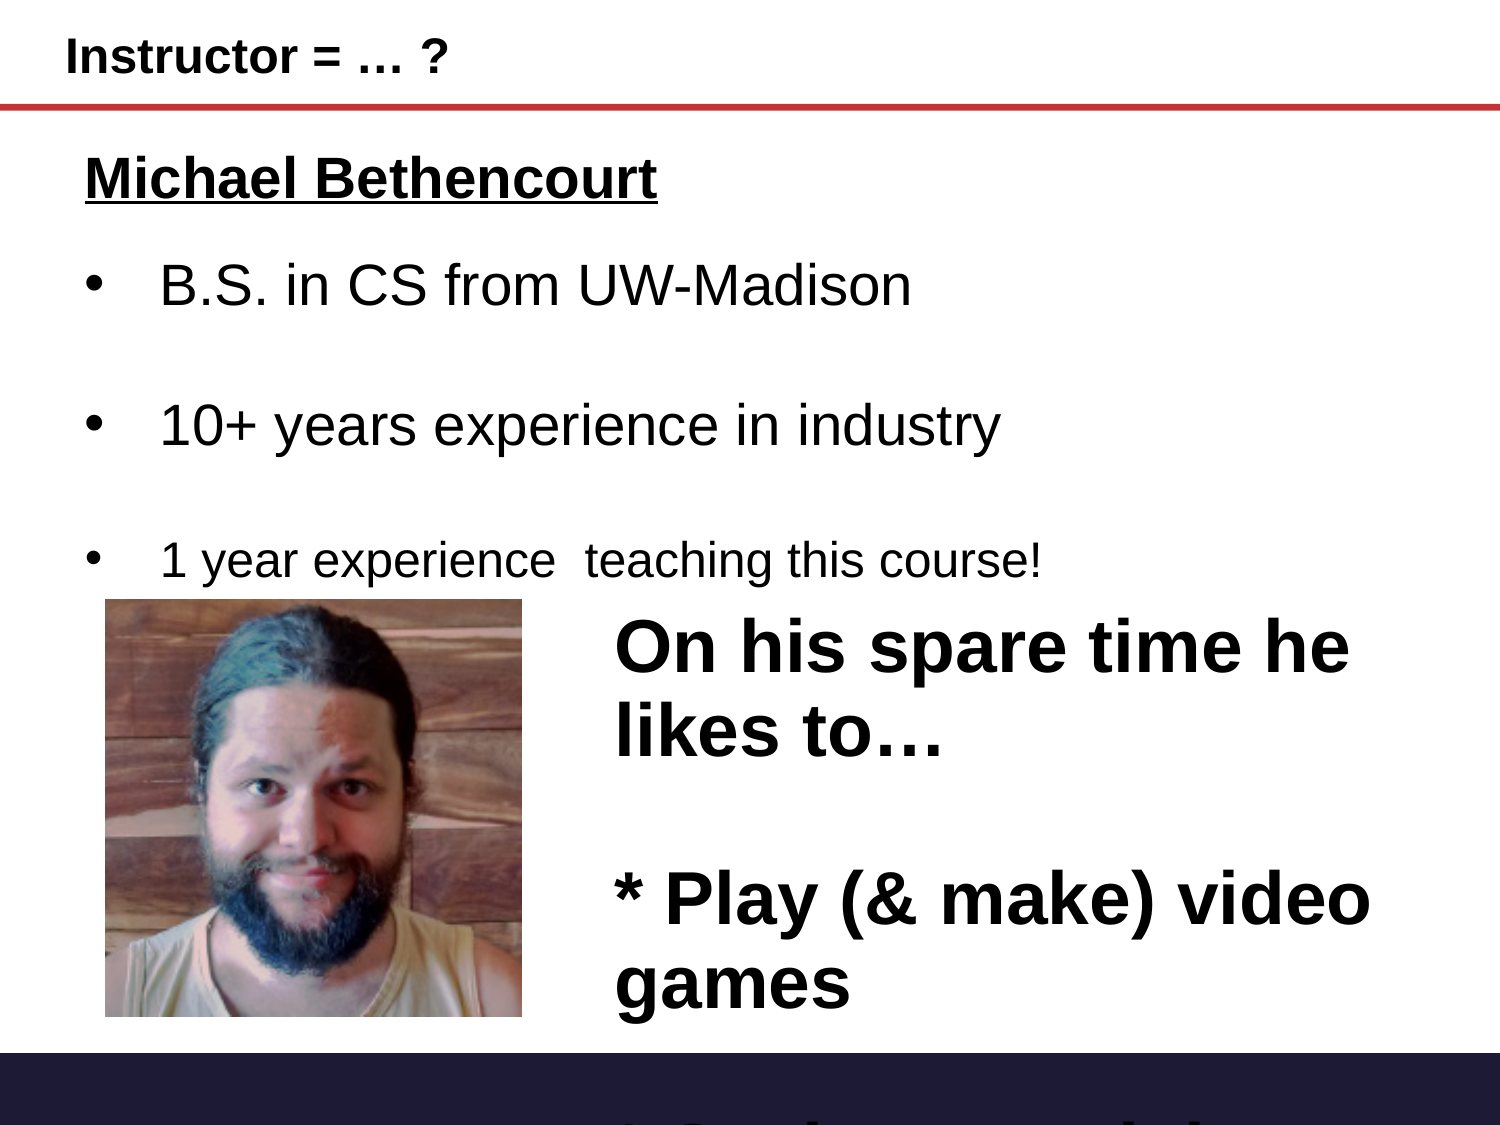

# Instructor = … ?
Michael Bethencourt
B.S. in CS from UW-Madison
10+ years experience in industry
1 year experience teaching this course!
On his spare time he likes to…
* Play (& make) video games
* Cycle around the Bay Area
* Get in deeply nerdy debates about science fiction (Star Trek > Star Wars, Picard > Kirk)
* Eat an unhealthy amount of cup noodles